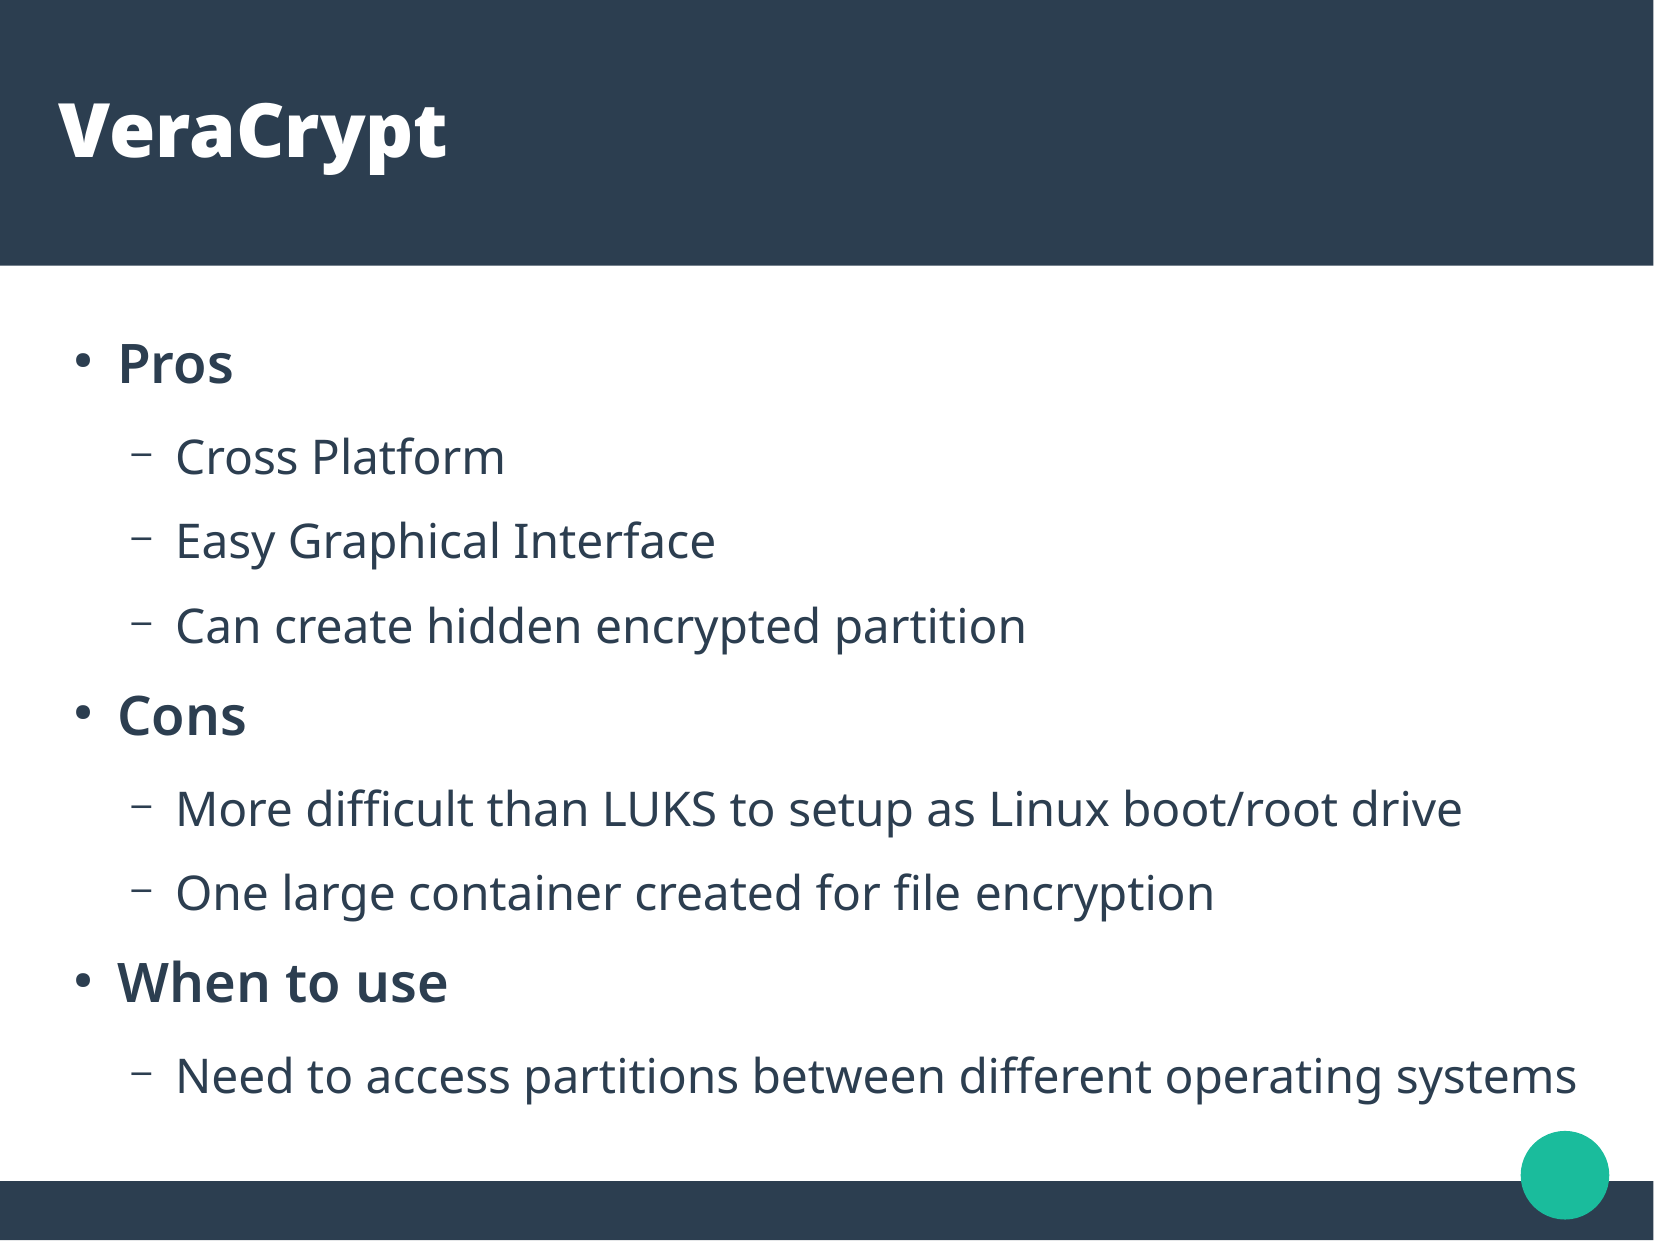

# VeraCrypt
Pros
Cross Platform
Easy Graphical Interface
Can create hidden encrypted partition
Cons
More difficult than LUKS to setup as Linux boot/root drive
One large container created for file encryption
When to use
Need to access partitions between different operating systems